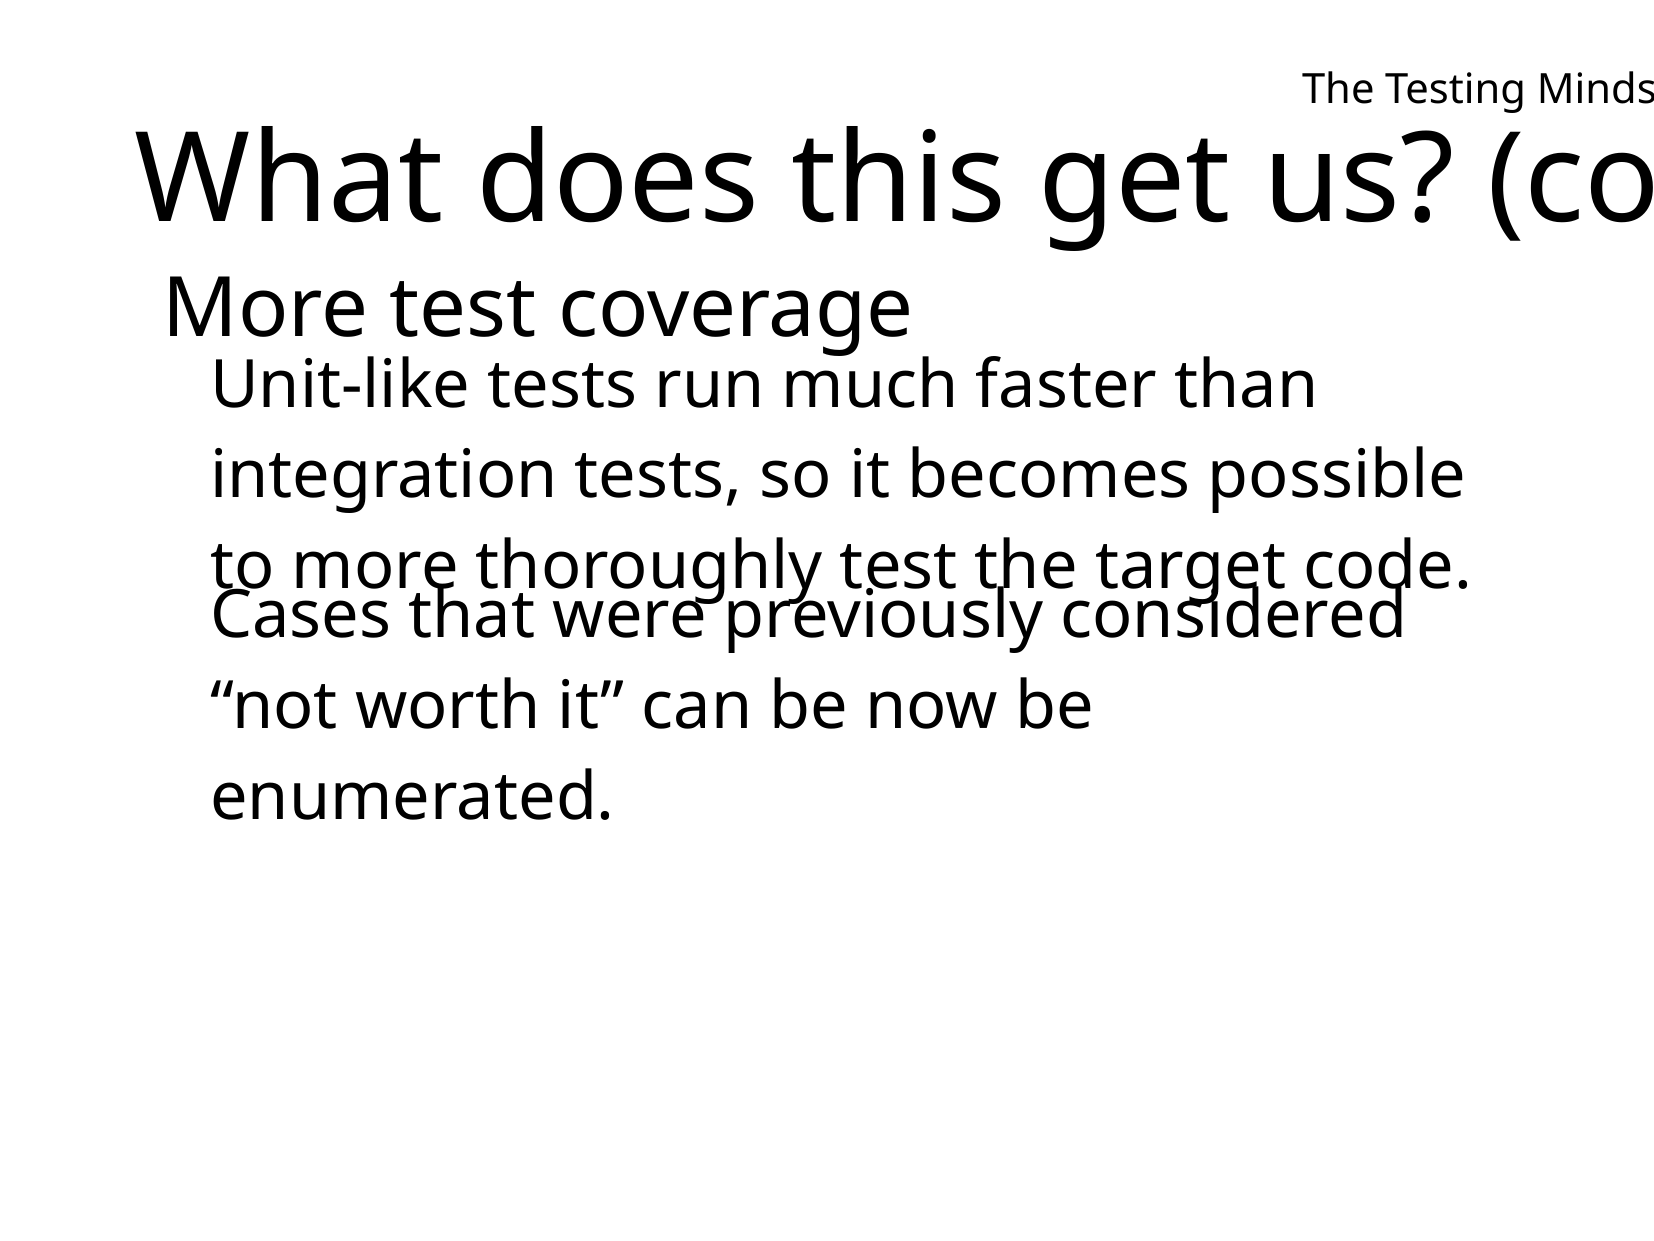

The Testing Mindset
What does this get us? (cont)
More test coverage
Unit-like tests run much faster than integration tests, so it becomes possible to more thoroughly test the target code.
Cases that were previously considered “not worth it” can be now be enumerated.